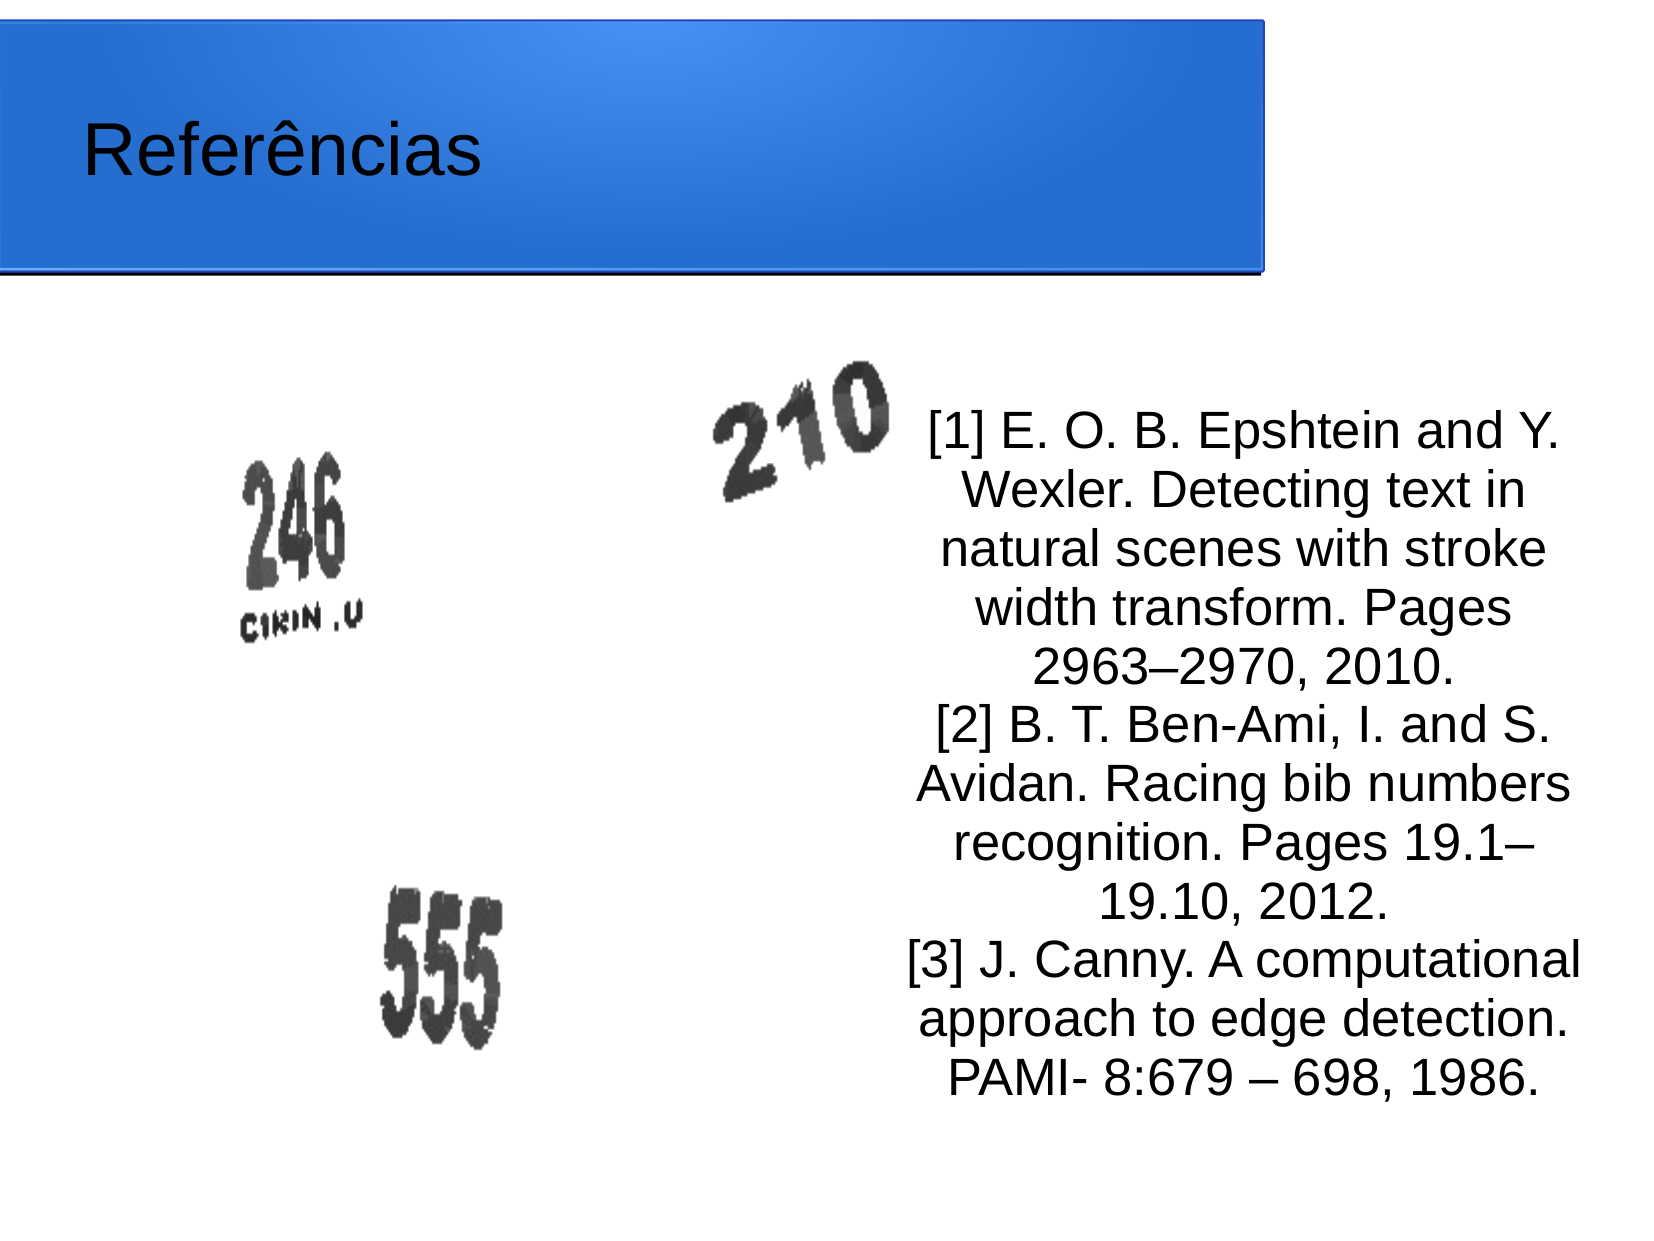

# Referências
[1] E. O. B. Epshtein and Y. Wexler. Detecting text in natural scenes with stroke width transform. Pages 2963–2970, 2010.
[2] B. T. Ben-Ami, I. and S. Avidan. Racing bib numbers recognition. Pages 19.1–19.10, 2012.
[3] J. Canny. A computational approach to edge detection. PAMI- 8:679 – 698, 1986.